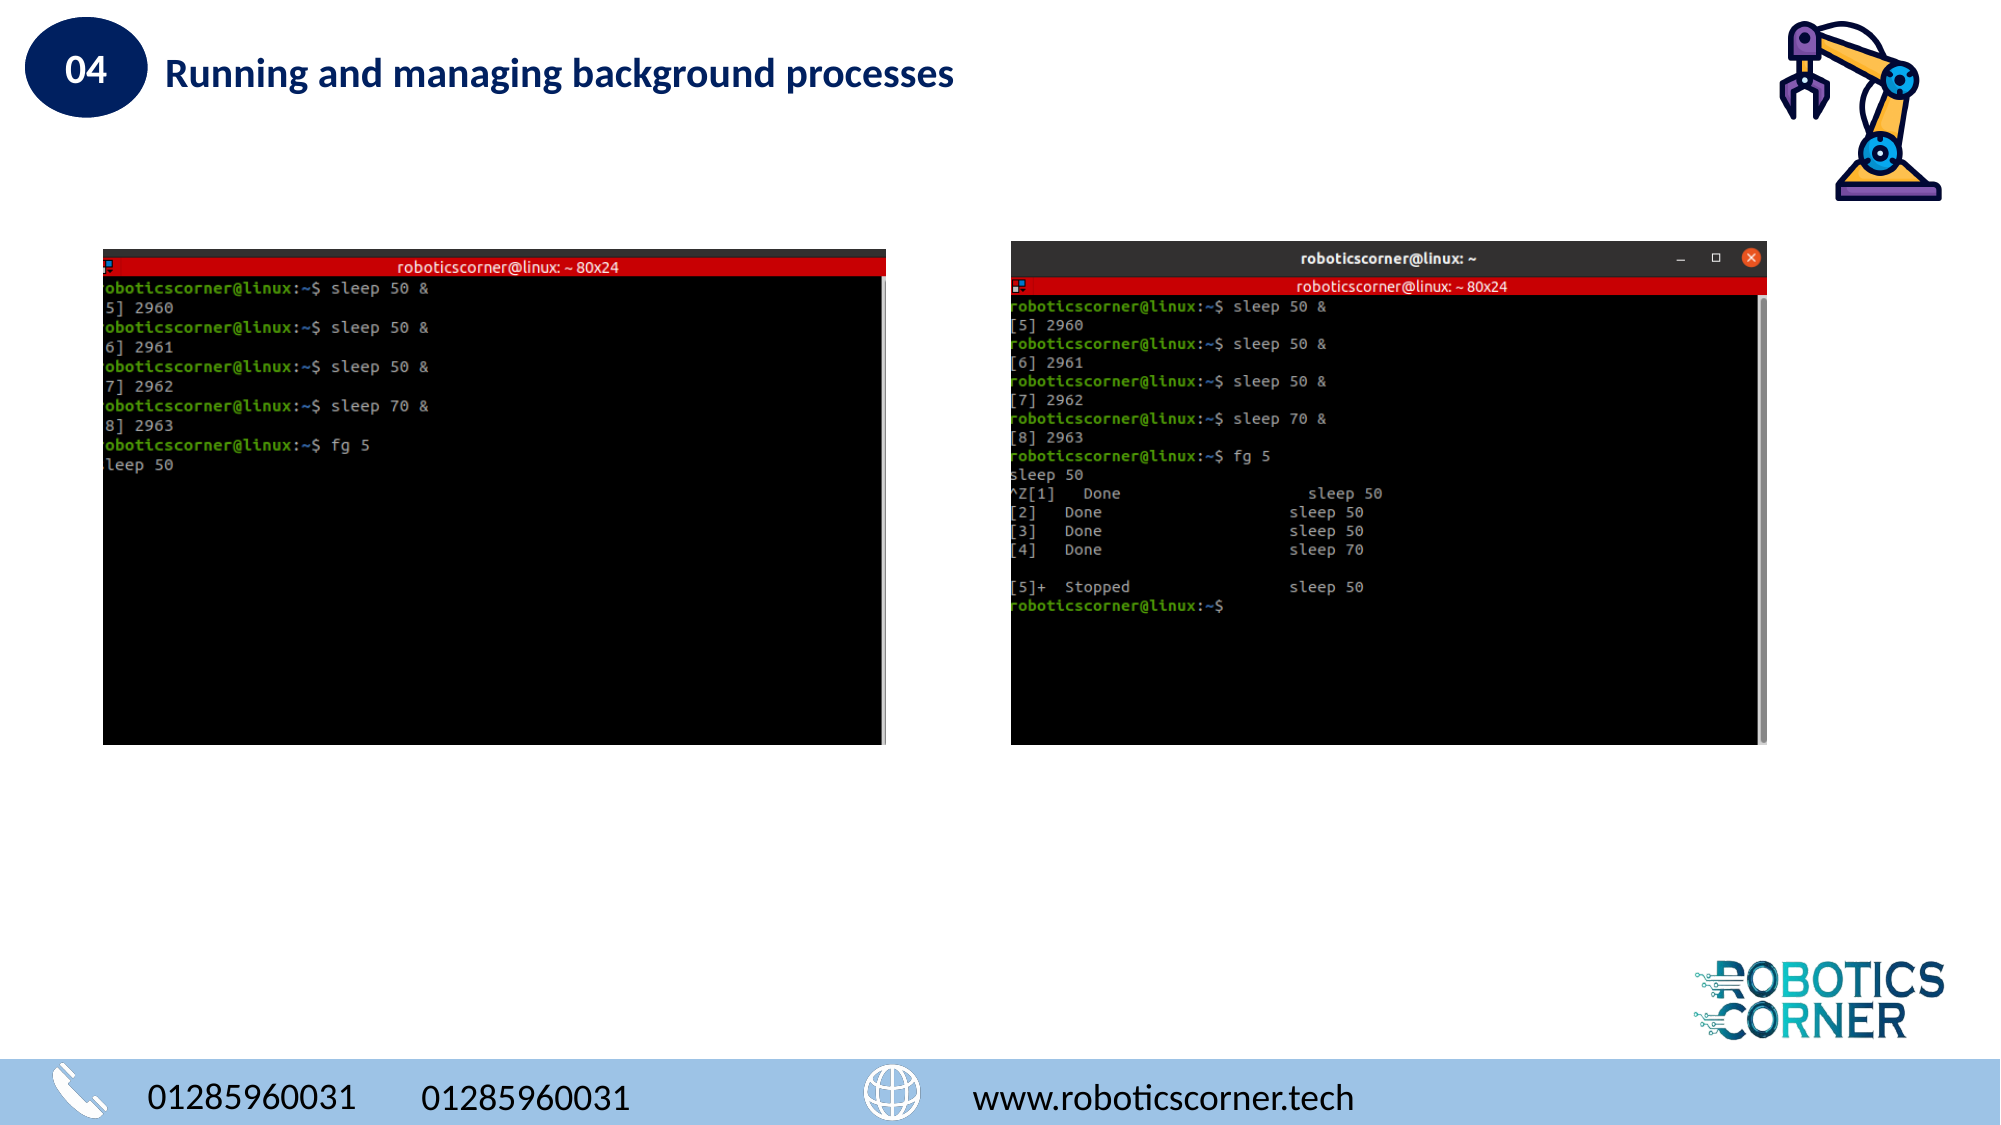

04
Running and managing background processes
01285960031
01285960031
www.roboticscorner.tech